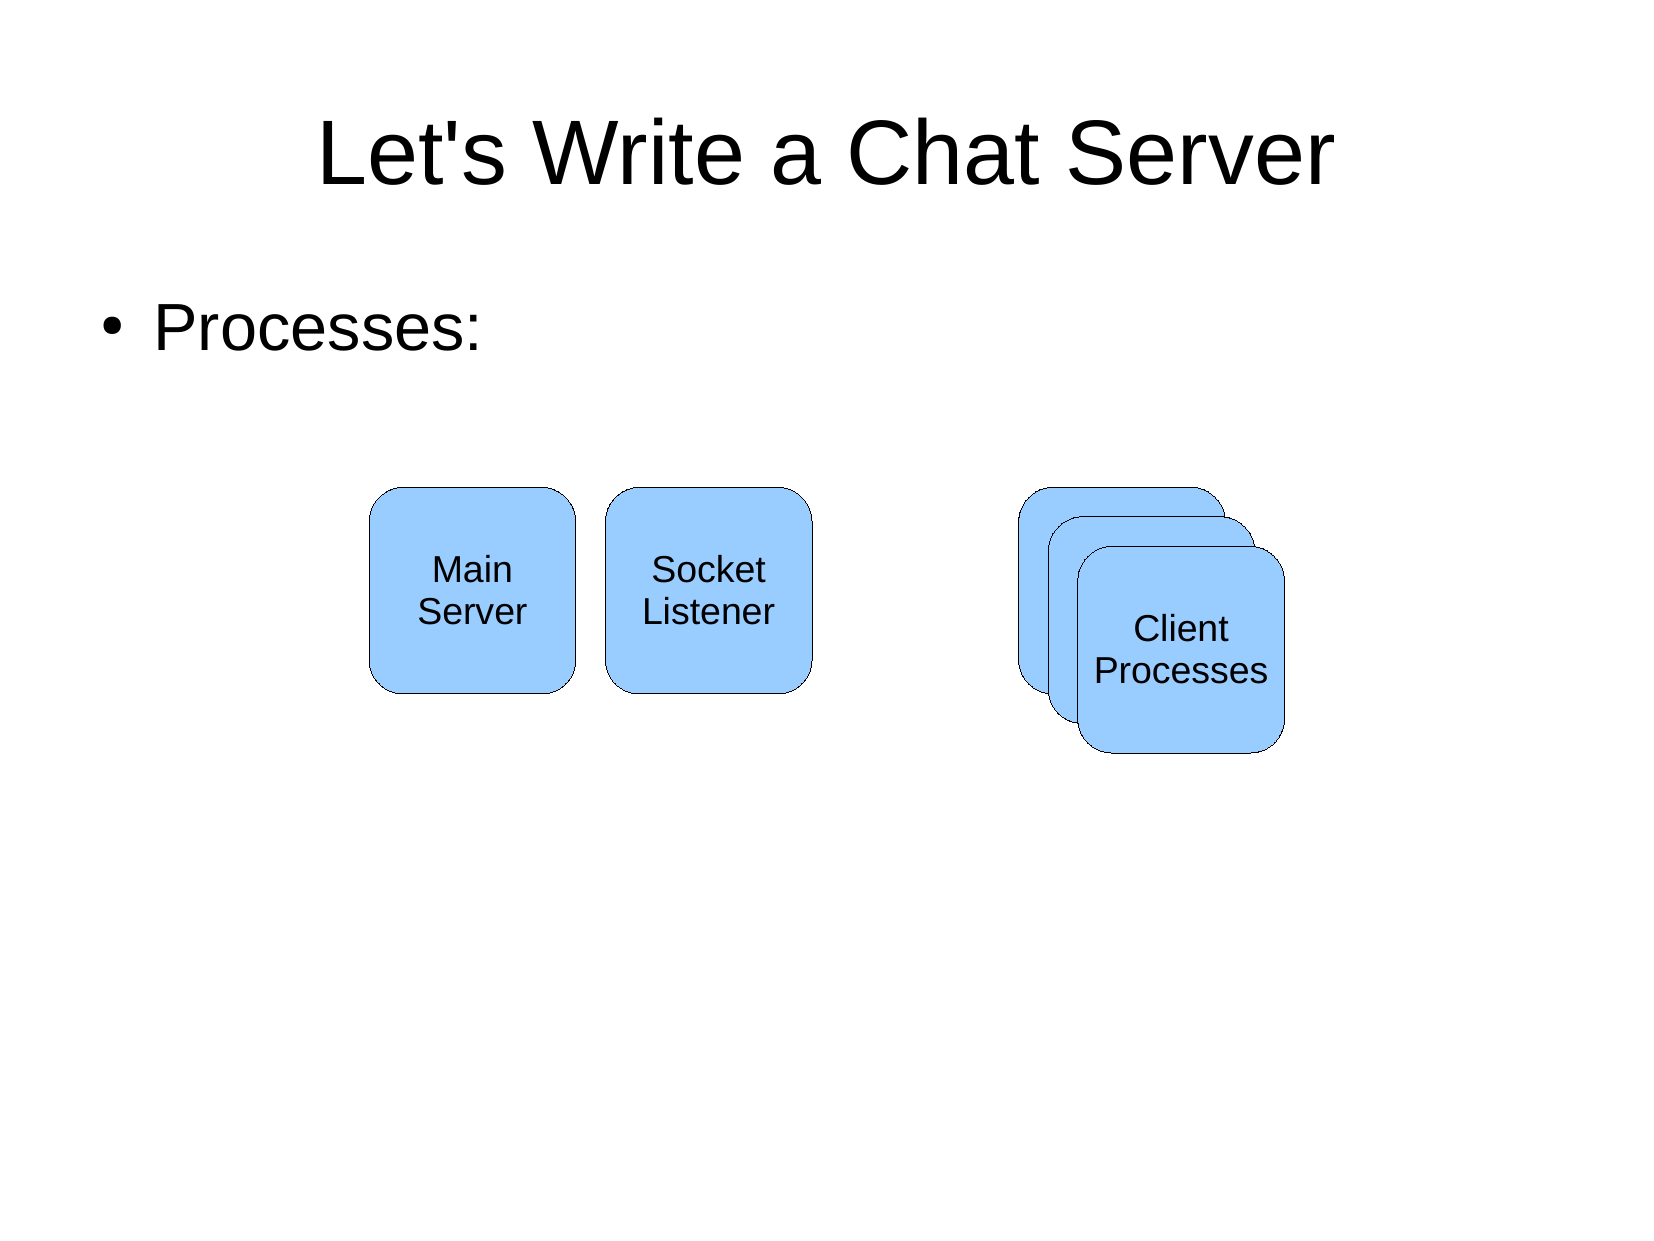

# Let's Write a Chat Server
Processes:
Main
Server
Socket
Listener
Client
Processes